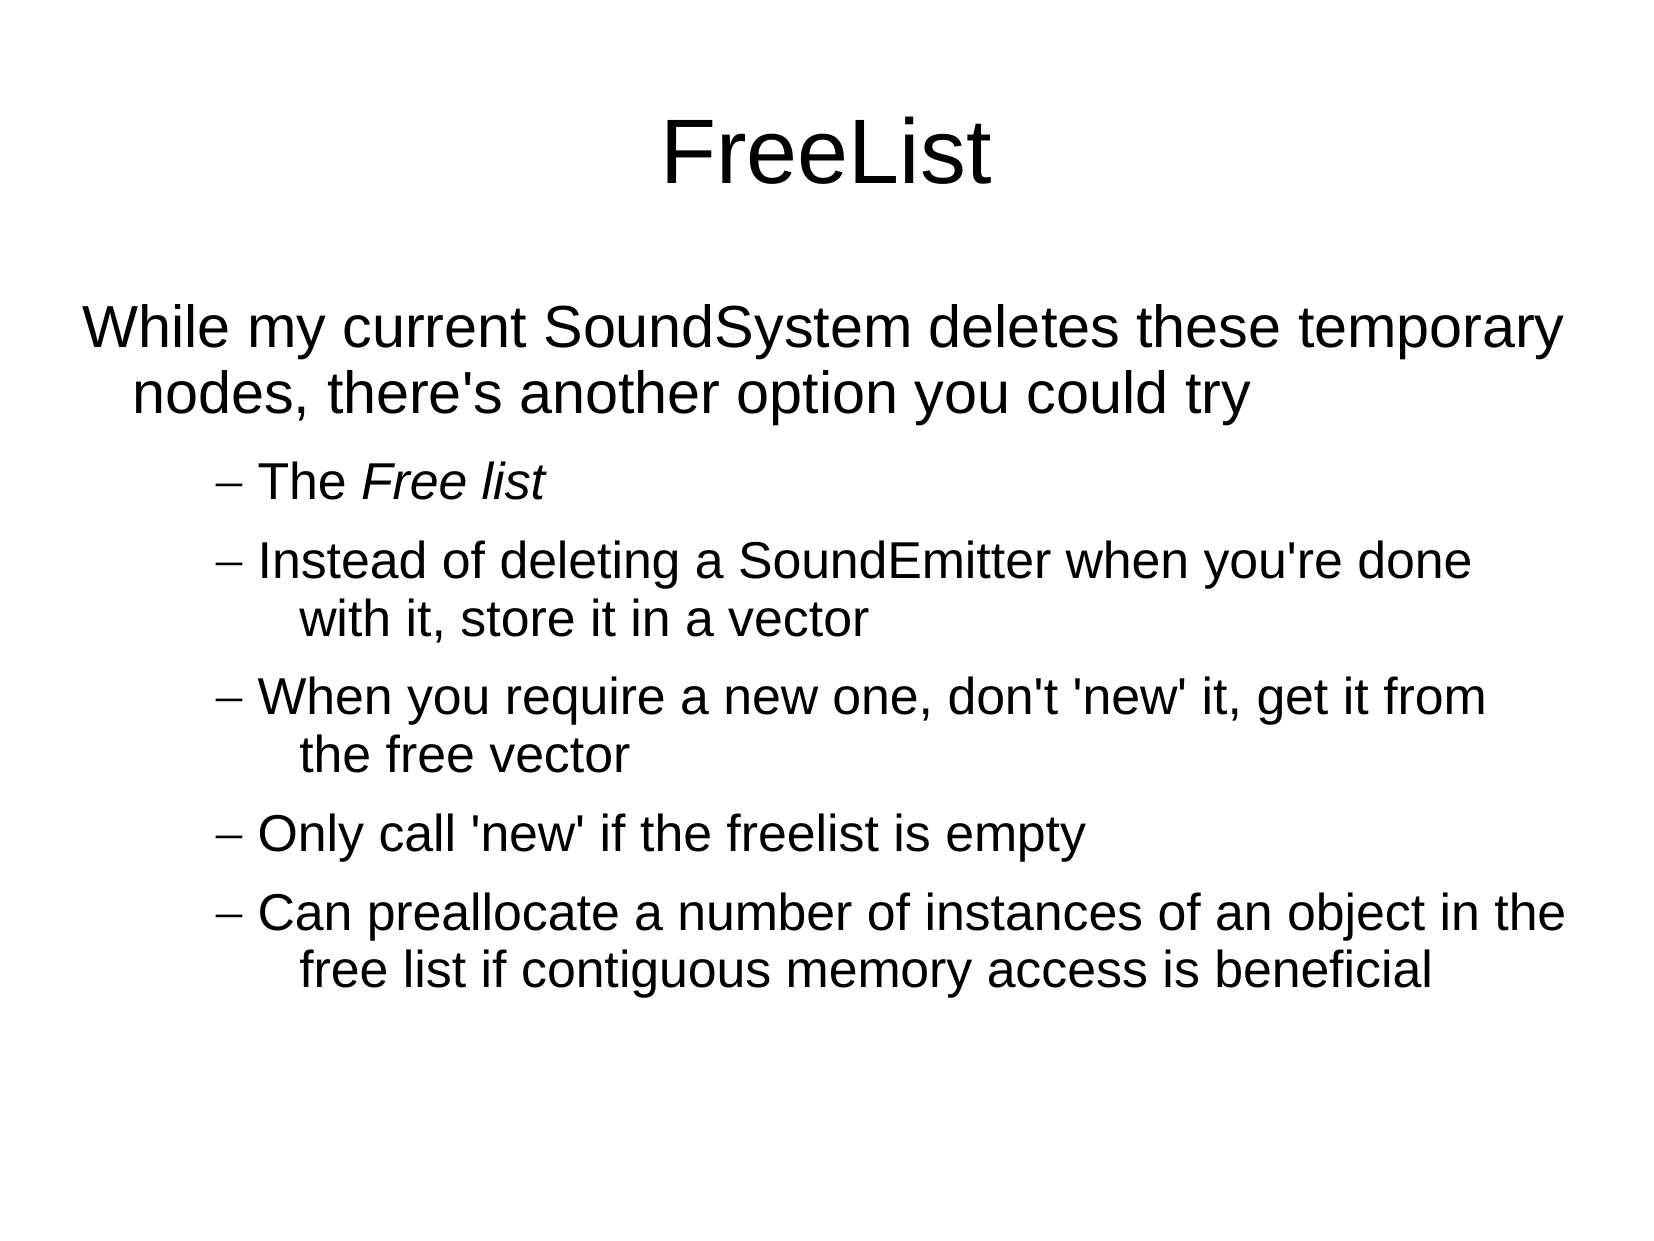

# FreeList
While my current SoundSystem deletes these temporary nodes, there's another option you could try
The Free list
Instead of deleting a SoundEmitter when you're done with it, store it in a vector
When you require a new one, don't 'new' it, get it from the free vector
Only call 'new' if the freelist is empty
Can preallocate a number of instances of an object in the free list if contiguous memory access is beneficial